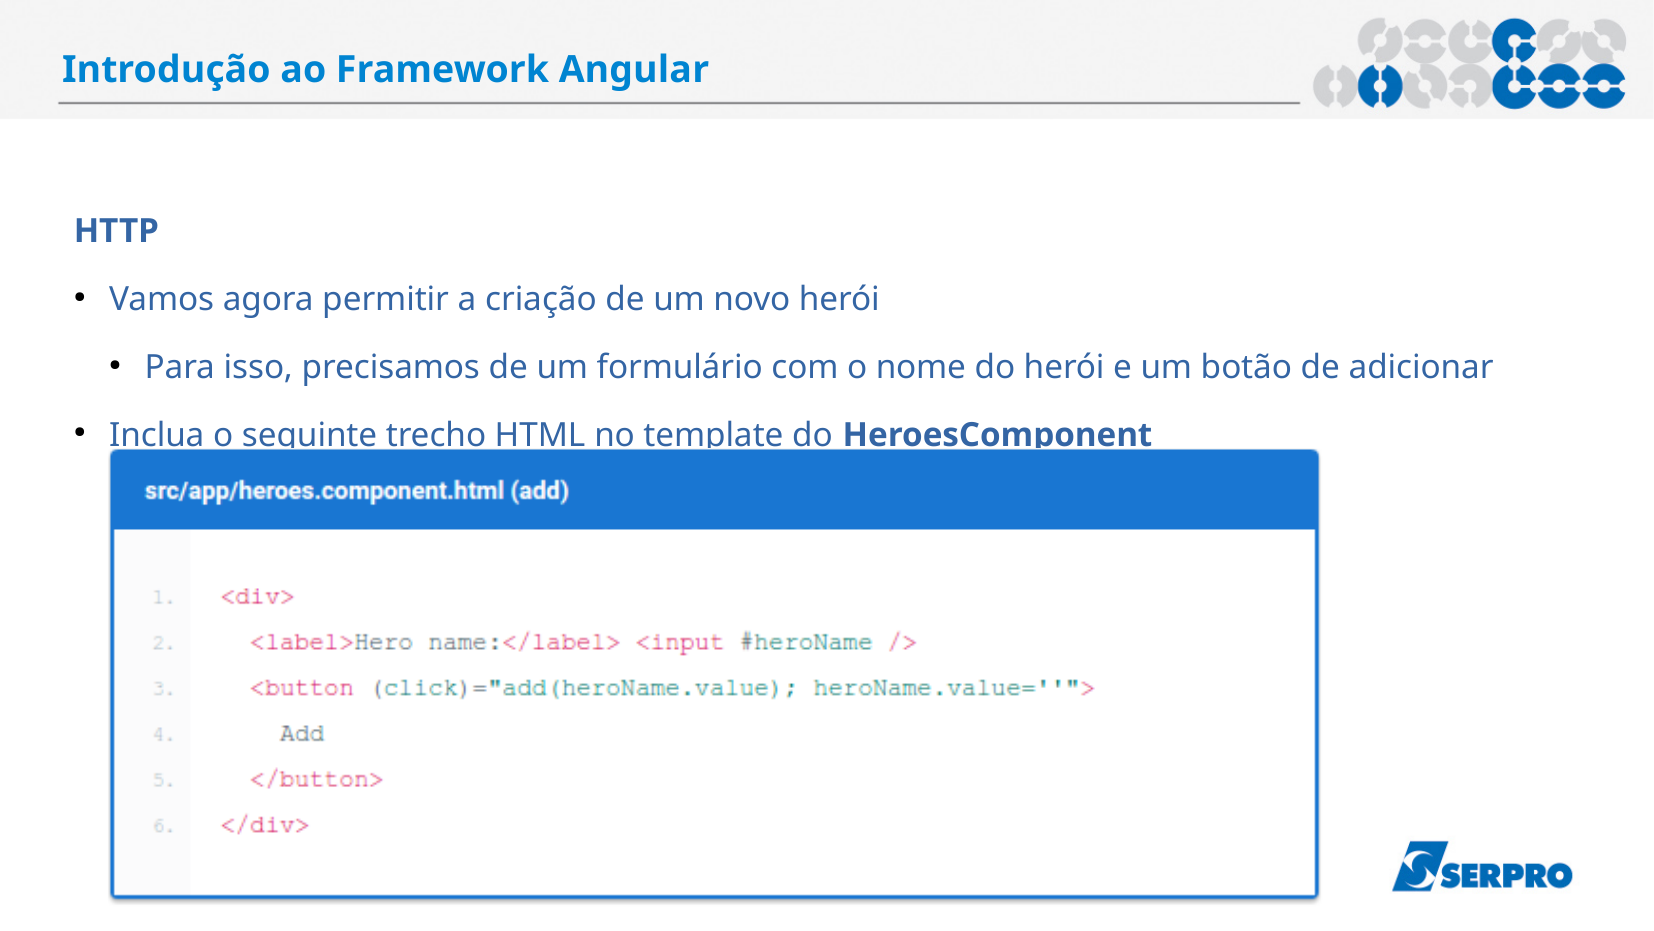

Introdução ao Framework Angular
HTTP
Vamos agora permitir a criação de um novo herói
Para isso, precisamos de um formulário com o nome do herói e um botão de adicionar
Inclua o seguinte trecho HTML no template do HeroesComponent